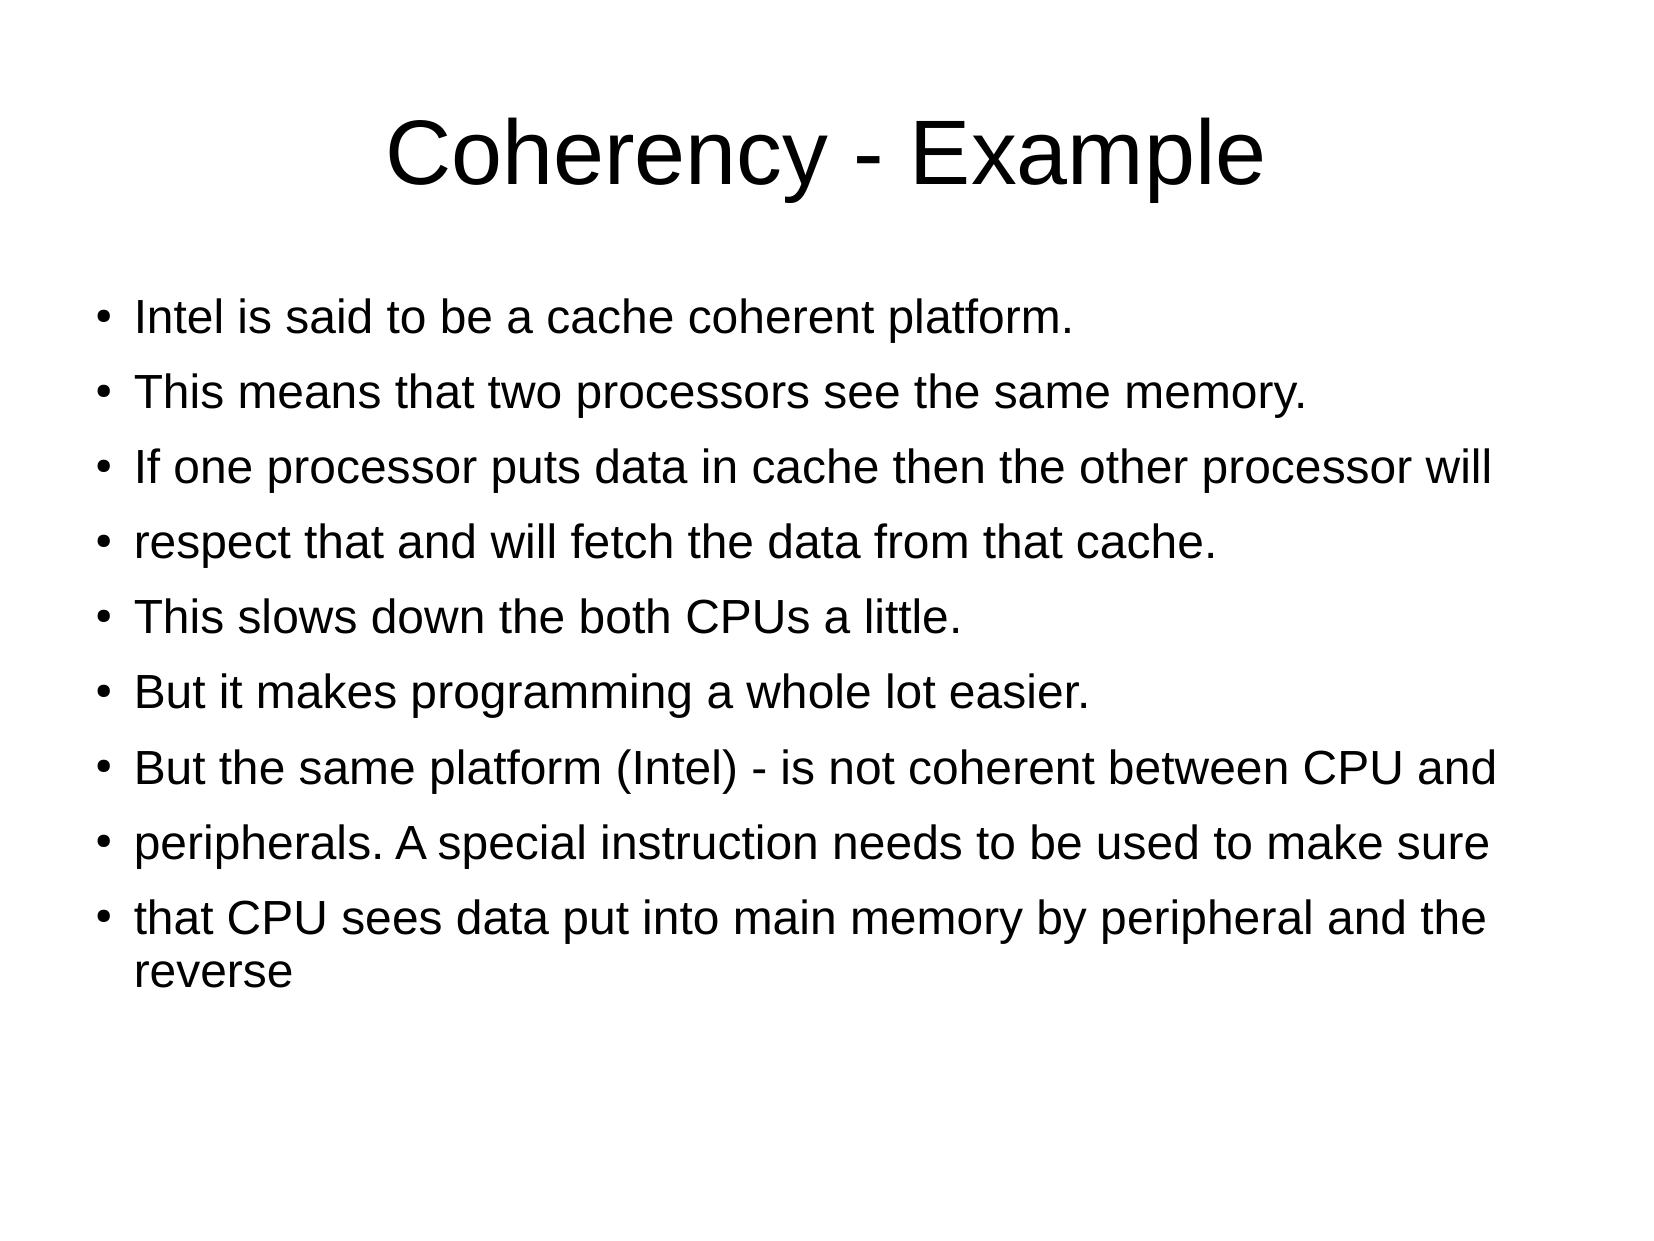

# Coherency - Example
Intel is said to be a cache coherent platform.
This means that two processors see the same memory.
If one processor puts data in cache then the other processor will
respect that and will fetch the data from that cache.
This slows down the both CPUs a little.
But it makes programming a whole lot easier.
But the same platform (Intel) - is not coherent between CPU and
peripherals. A special instruction needs to be used to make sure
that CPU sees data put into main memory by peripheral and the reverse